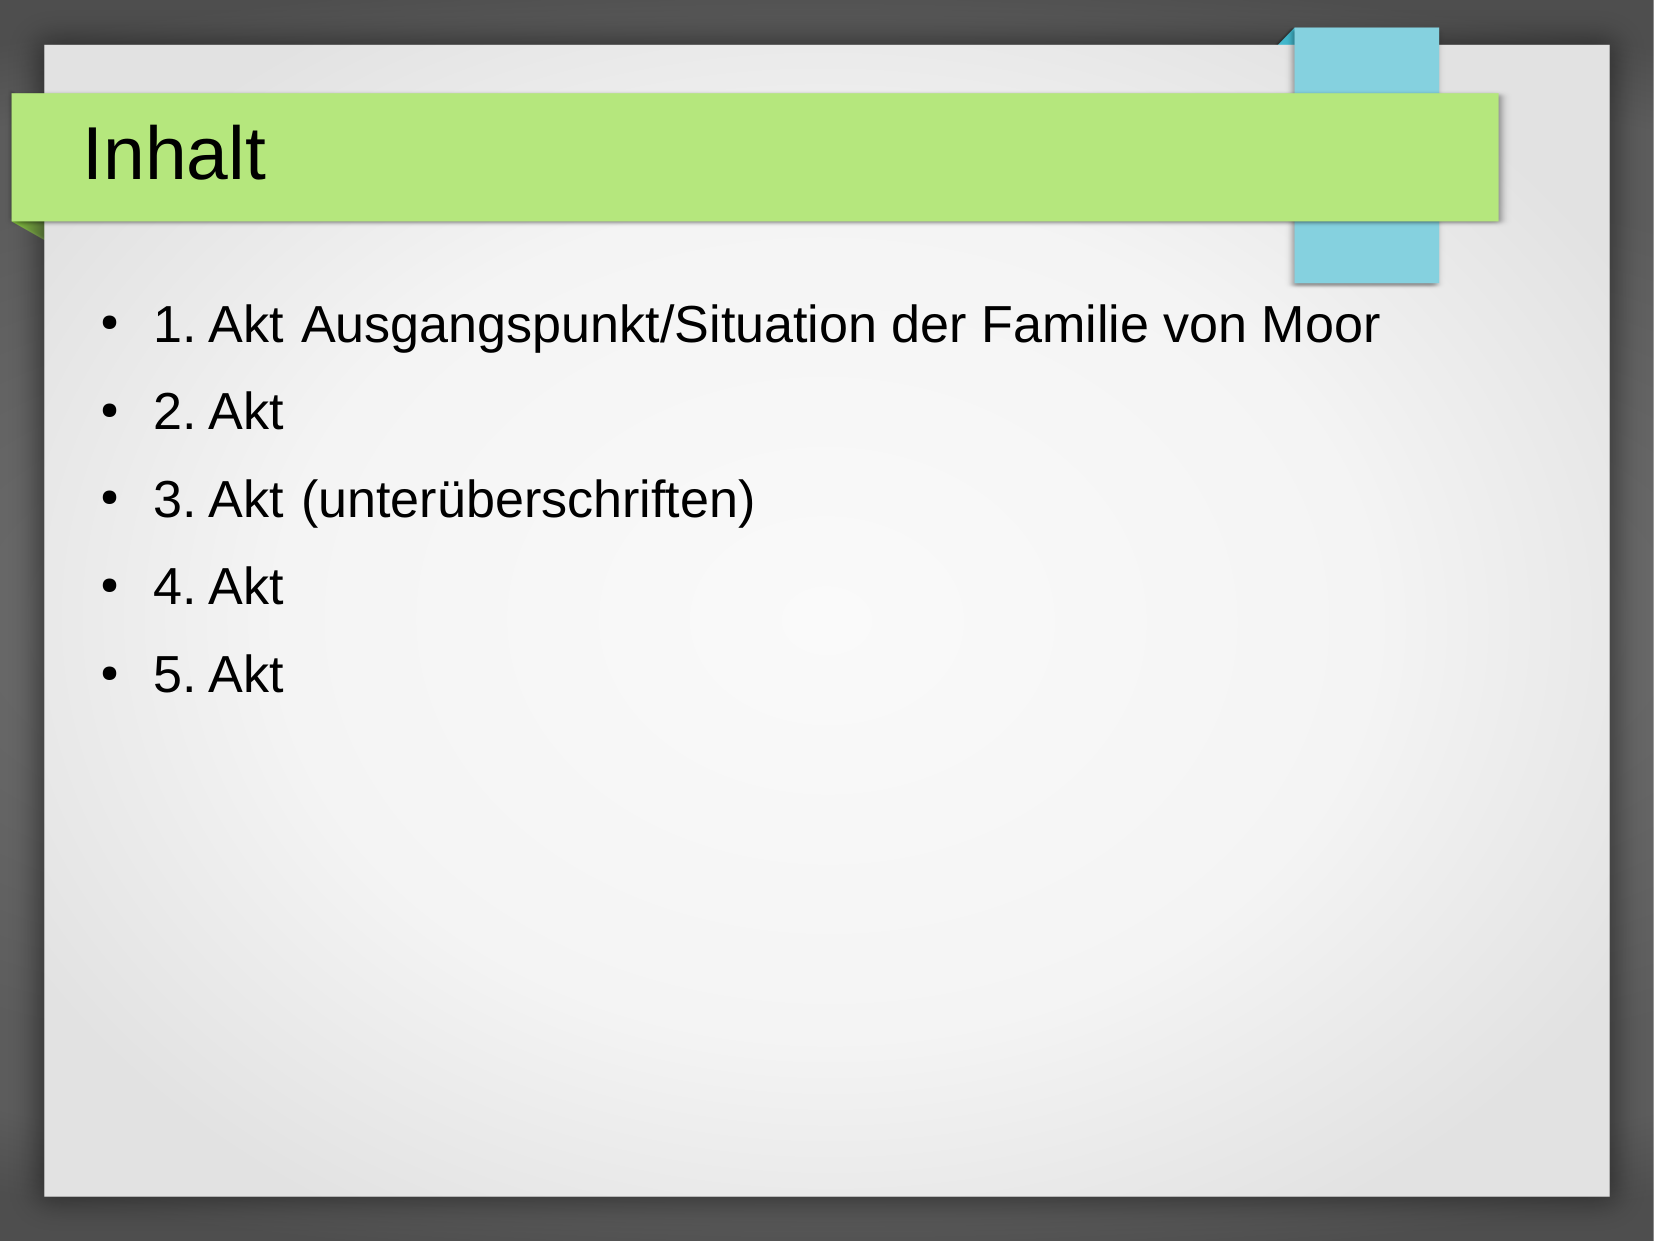

# Inhalt
1. Akt	Ausgangspunkt/Situation der Familie von Moor
2. Akt
3. Akt	(unterüberschriften)
4. Akt
5. Akt